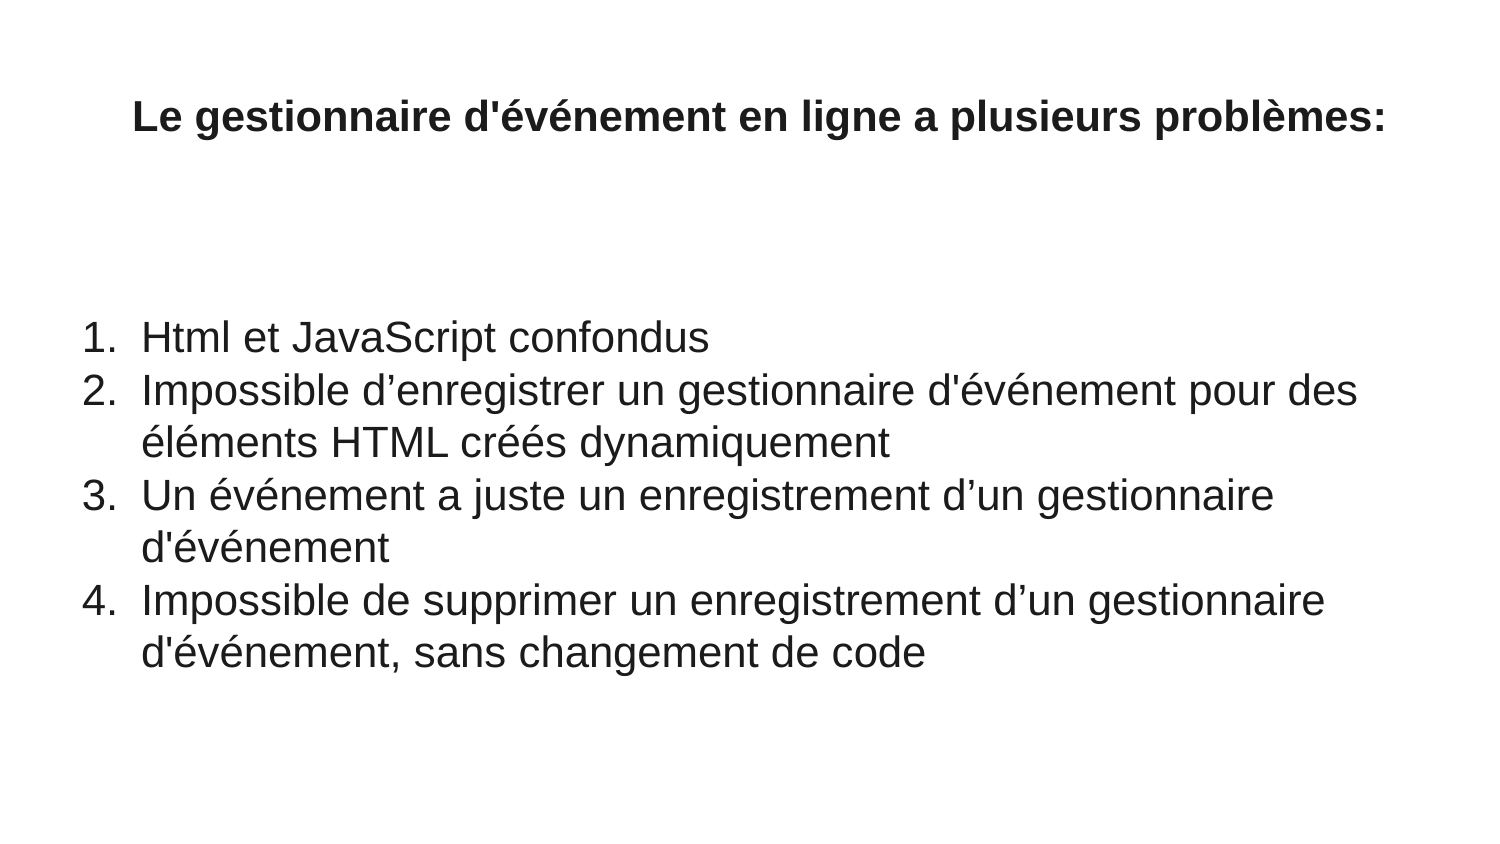

# Le gestionnaire d'événement en ligne a plusieurs problèmes:
Html et JavaScript confondus
Impossible d’enregistrer un gestionnaire d'événement pour des éléments HTML créés dynamiquement
Un événement a juste un enregistrement d’un gestionnaire d'événement
Impossible de supprimer un enregistrement d’un gestionnaire d'événement, sans changement de code